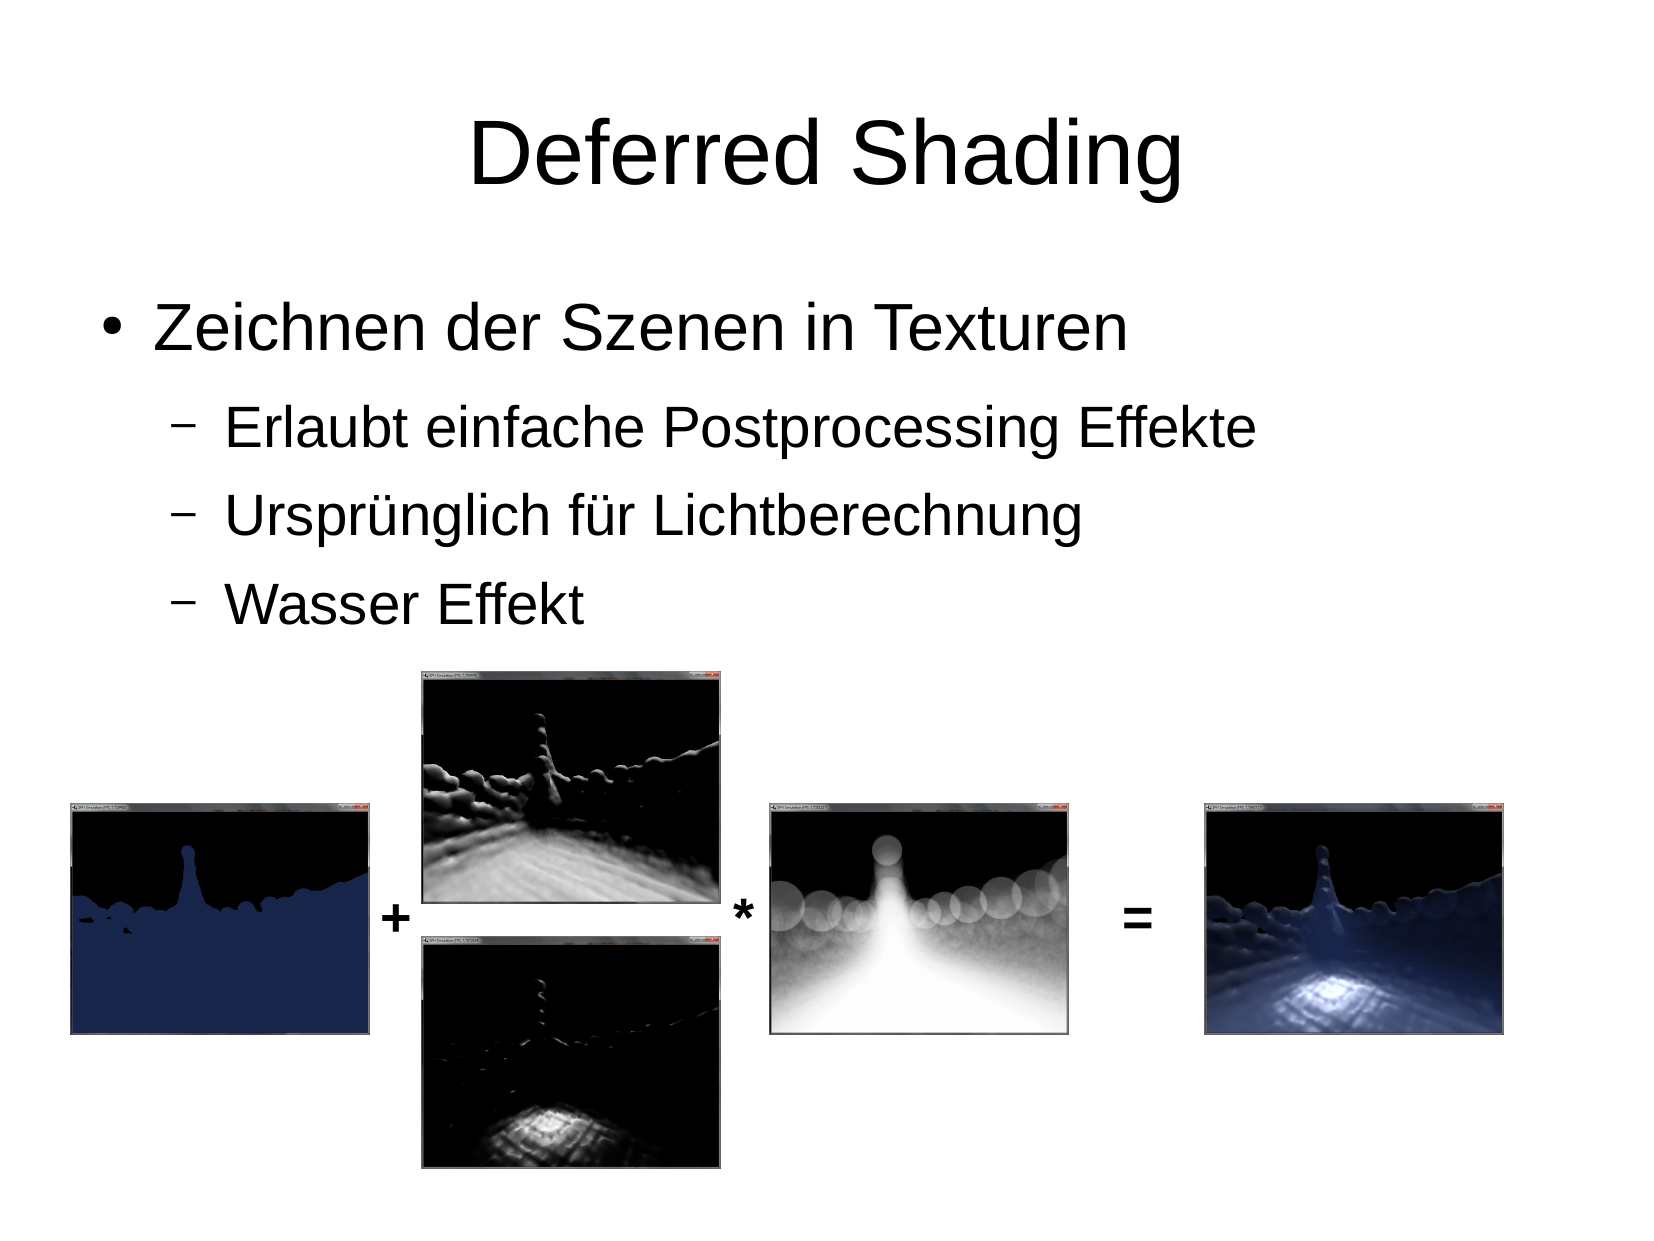

# Deferred Shading
Zeichnen der Szenen in Texturen
Erlaubt einfache Postprocessing Effekte
Ursprünglich für Lichtberechnung
Wasser Effekt
+
*
=